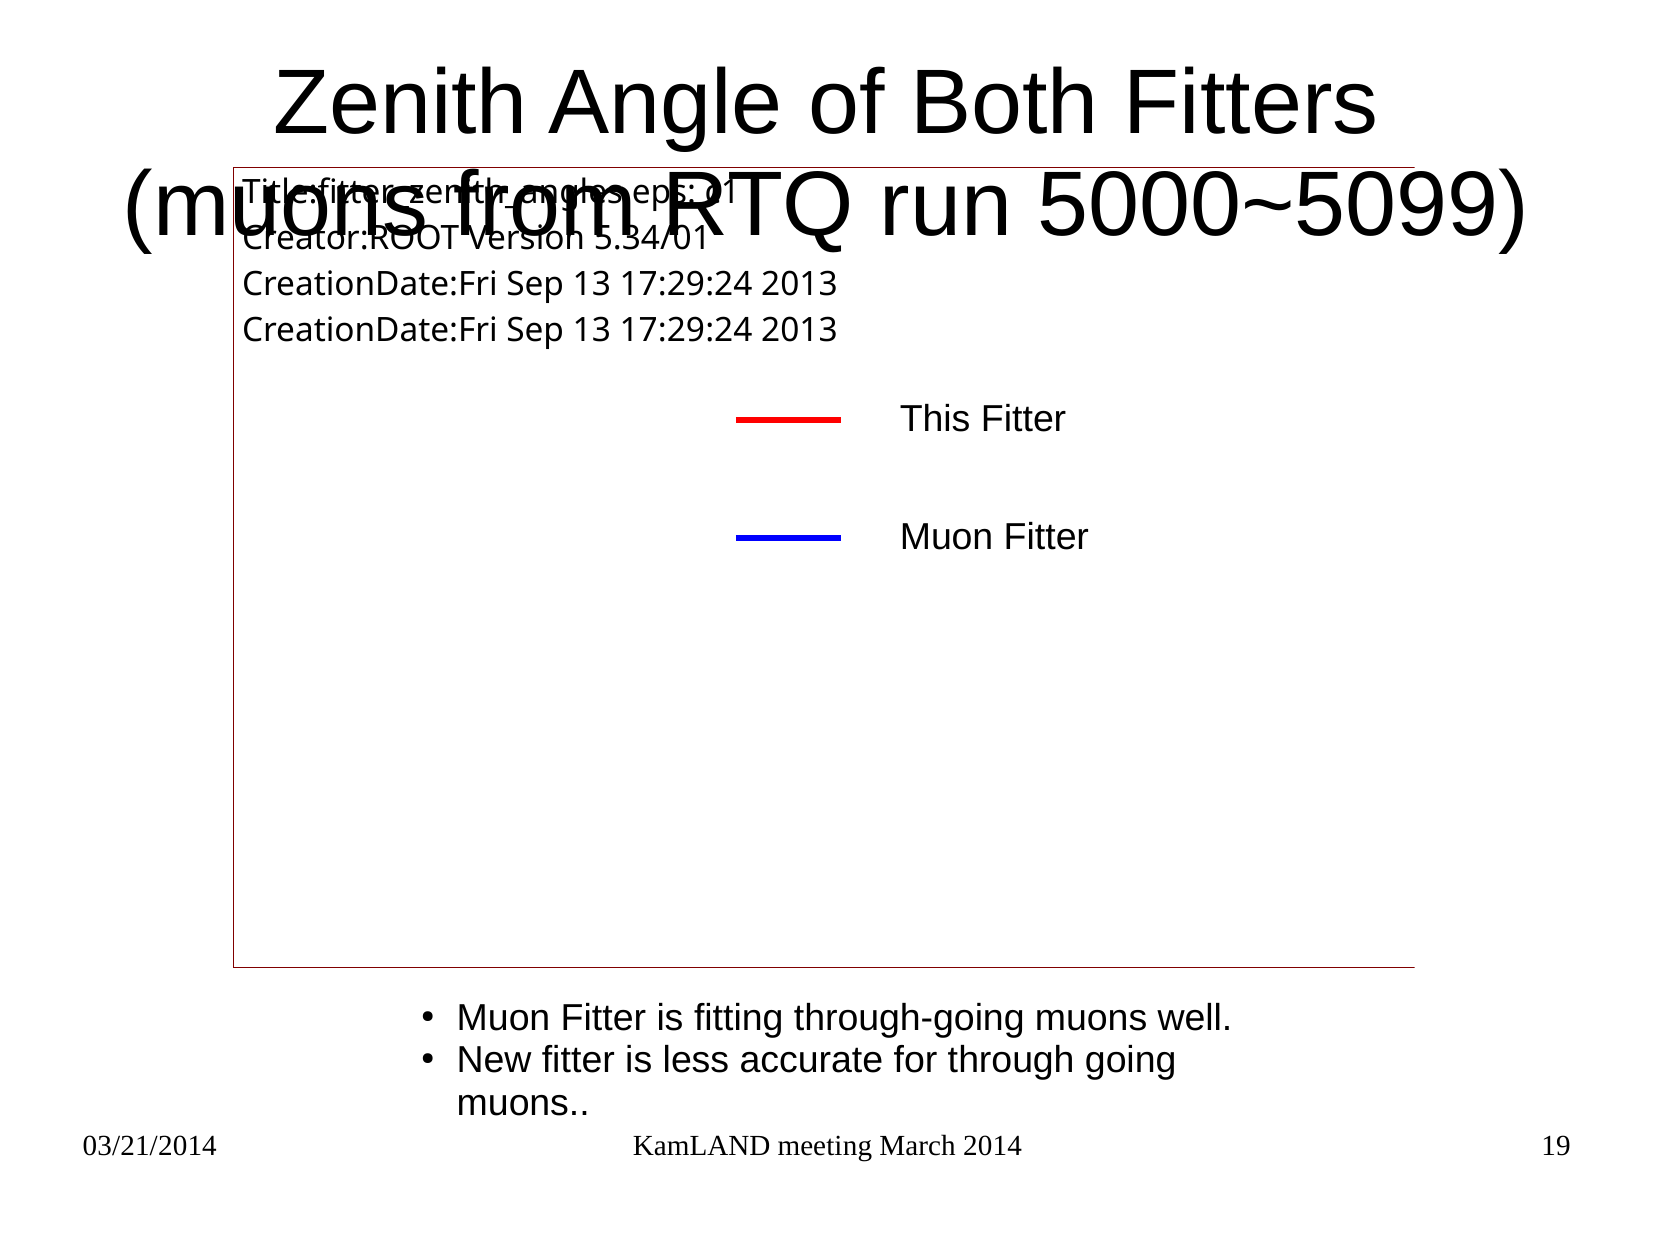

# Zenith Angle of Both Fitters (muons from RTQ run 5000~5099)
This Fitter
Muon Fitter
Muon Fitter is fitting through-going muons well.
New fitter is less accurate for through going muons..
03/21/2014
KamLAND meeting March 2014
19